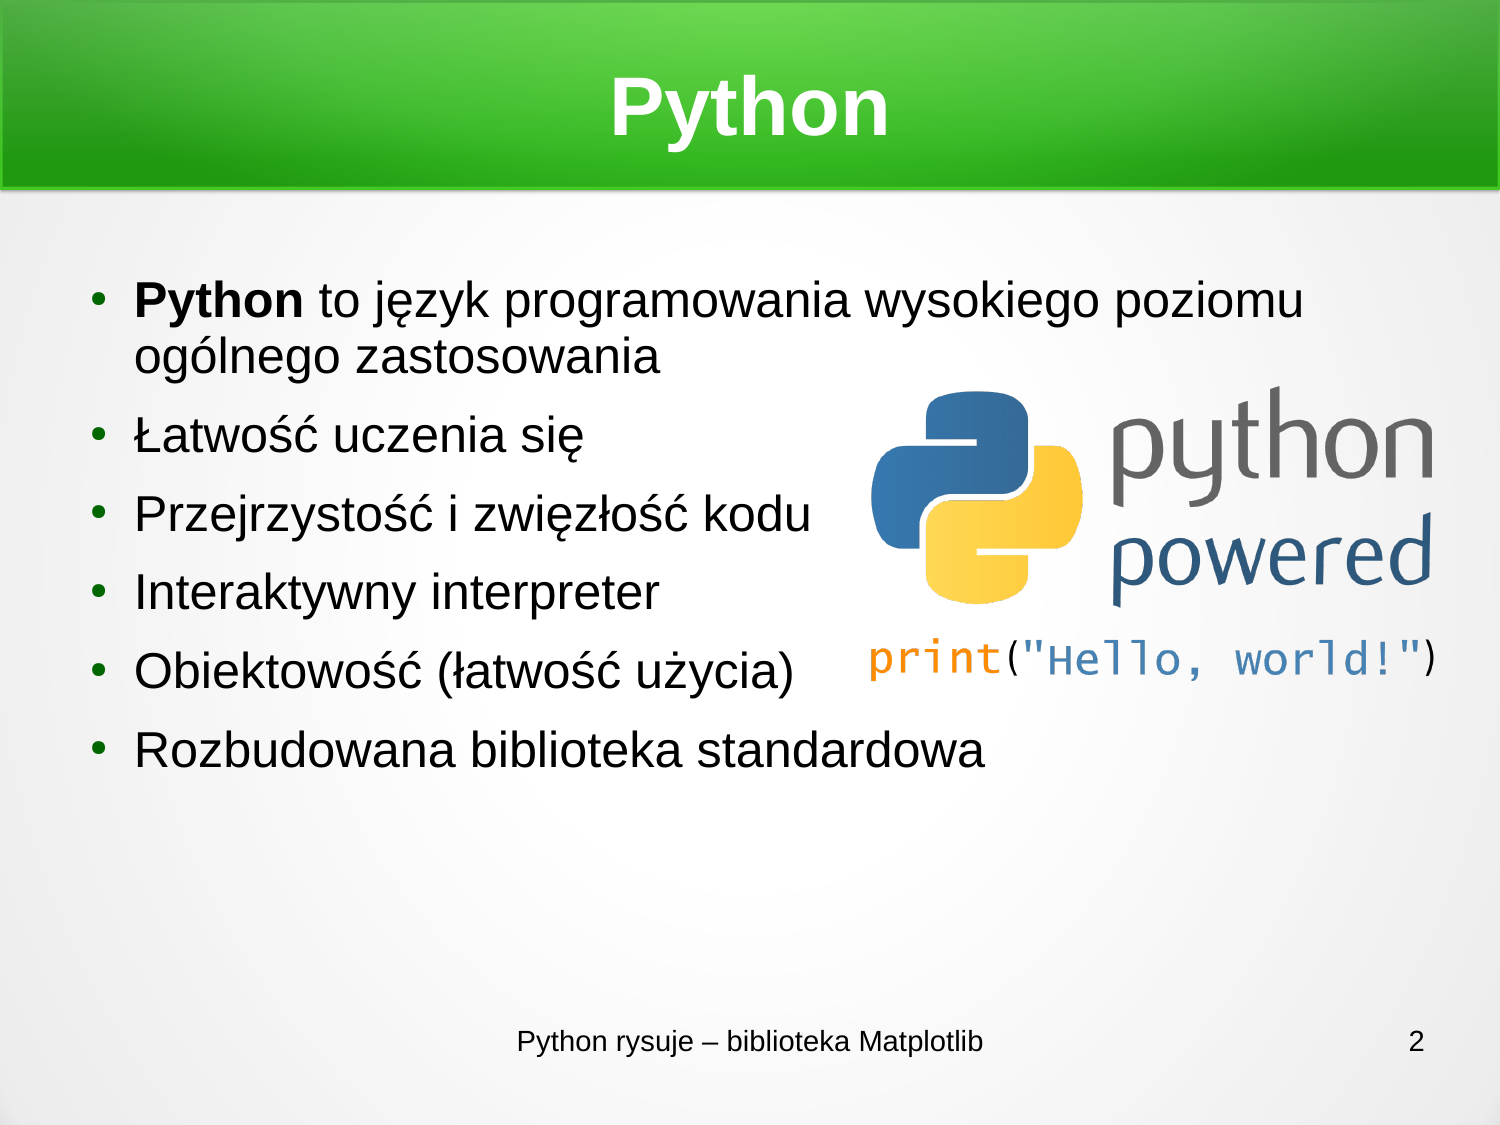

# Python
Python to język programowania wysokiego poziomu ogólnego zastosowania
Łatwość uczenia się
Przejrzystość i zwięzłość kodu
Interaktywny interpreter
Obiektowość (łatwość użycia)
Rozbudowana biblioteka standardowa
Python rysuje – biblioteka Matplotlib
2